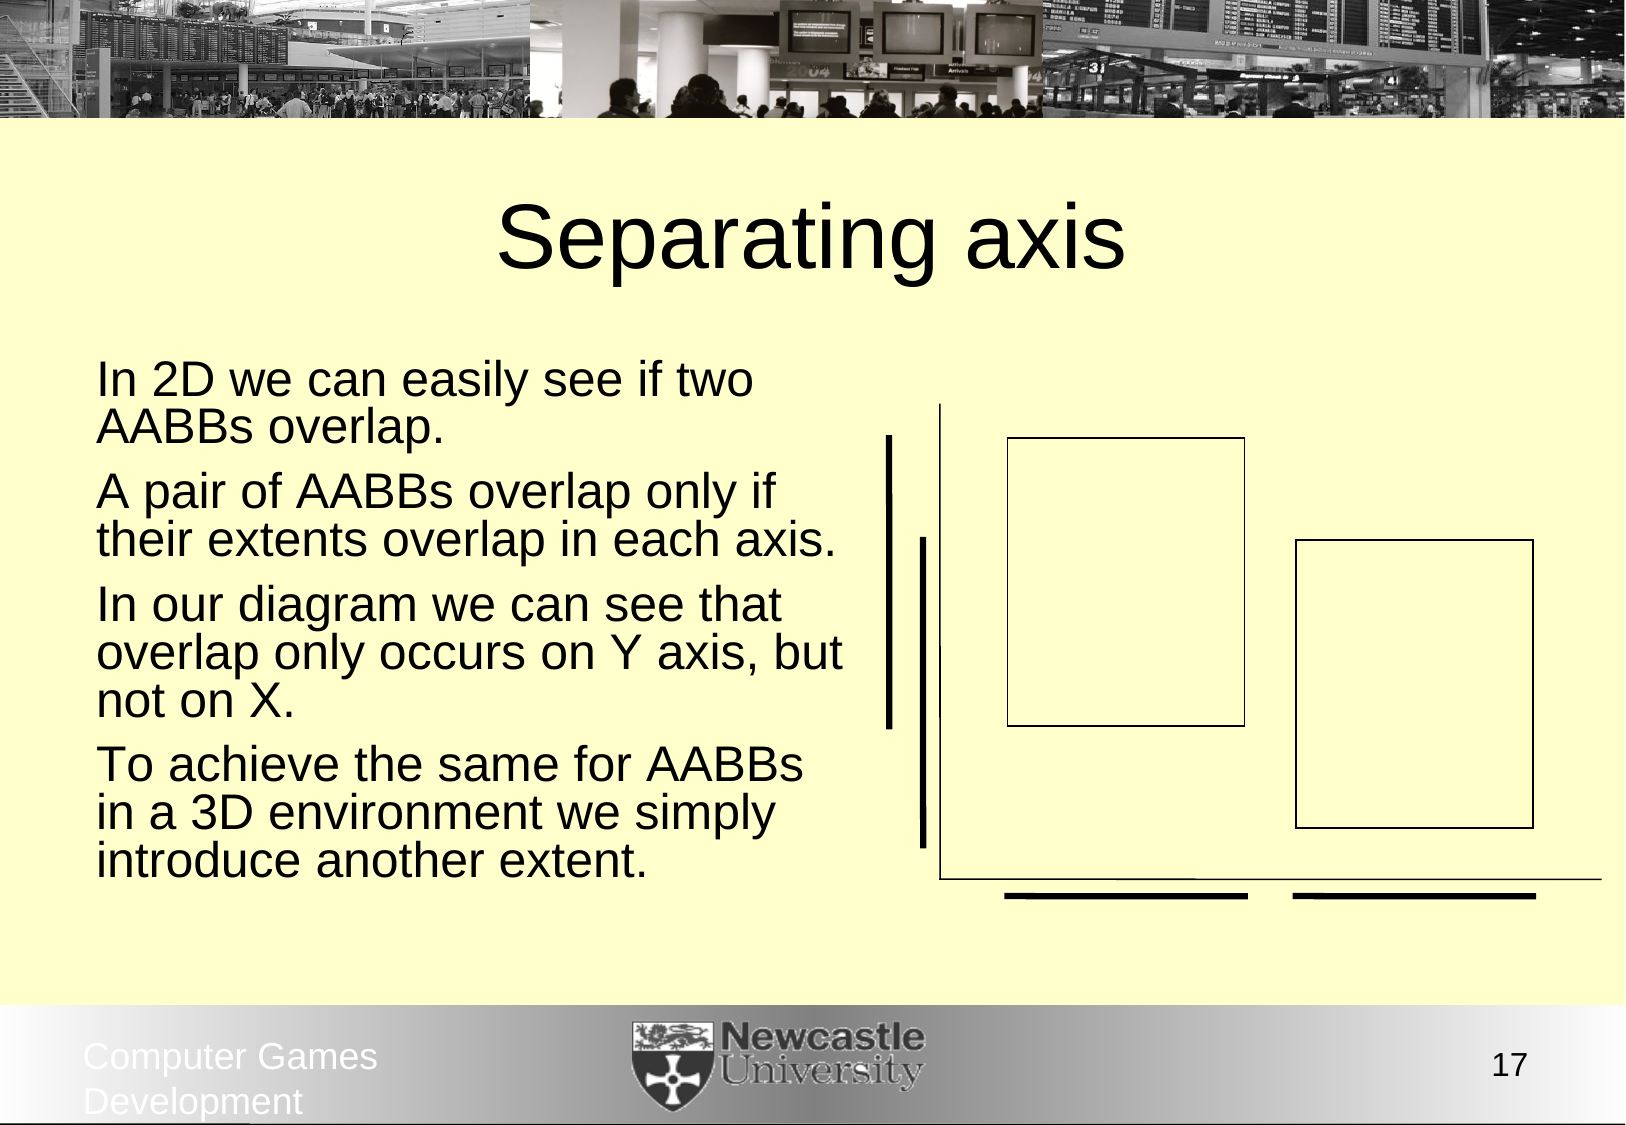

Separating axis
In 2D we can easily see if two AABBs overlap.
A pair of AABBs overlap only if their extents overlap in each axis.
In our diagram we can see that overlap only occurs on Y axis, but not on X.
To achieve the same for AABBs in a 3D environment we simply introduce another extent.
Computer Games Development